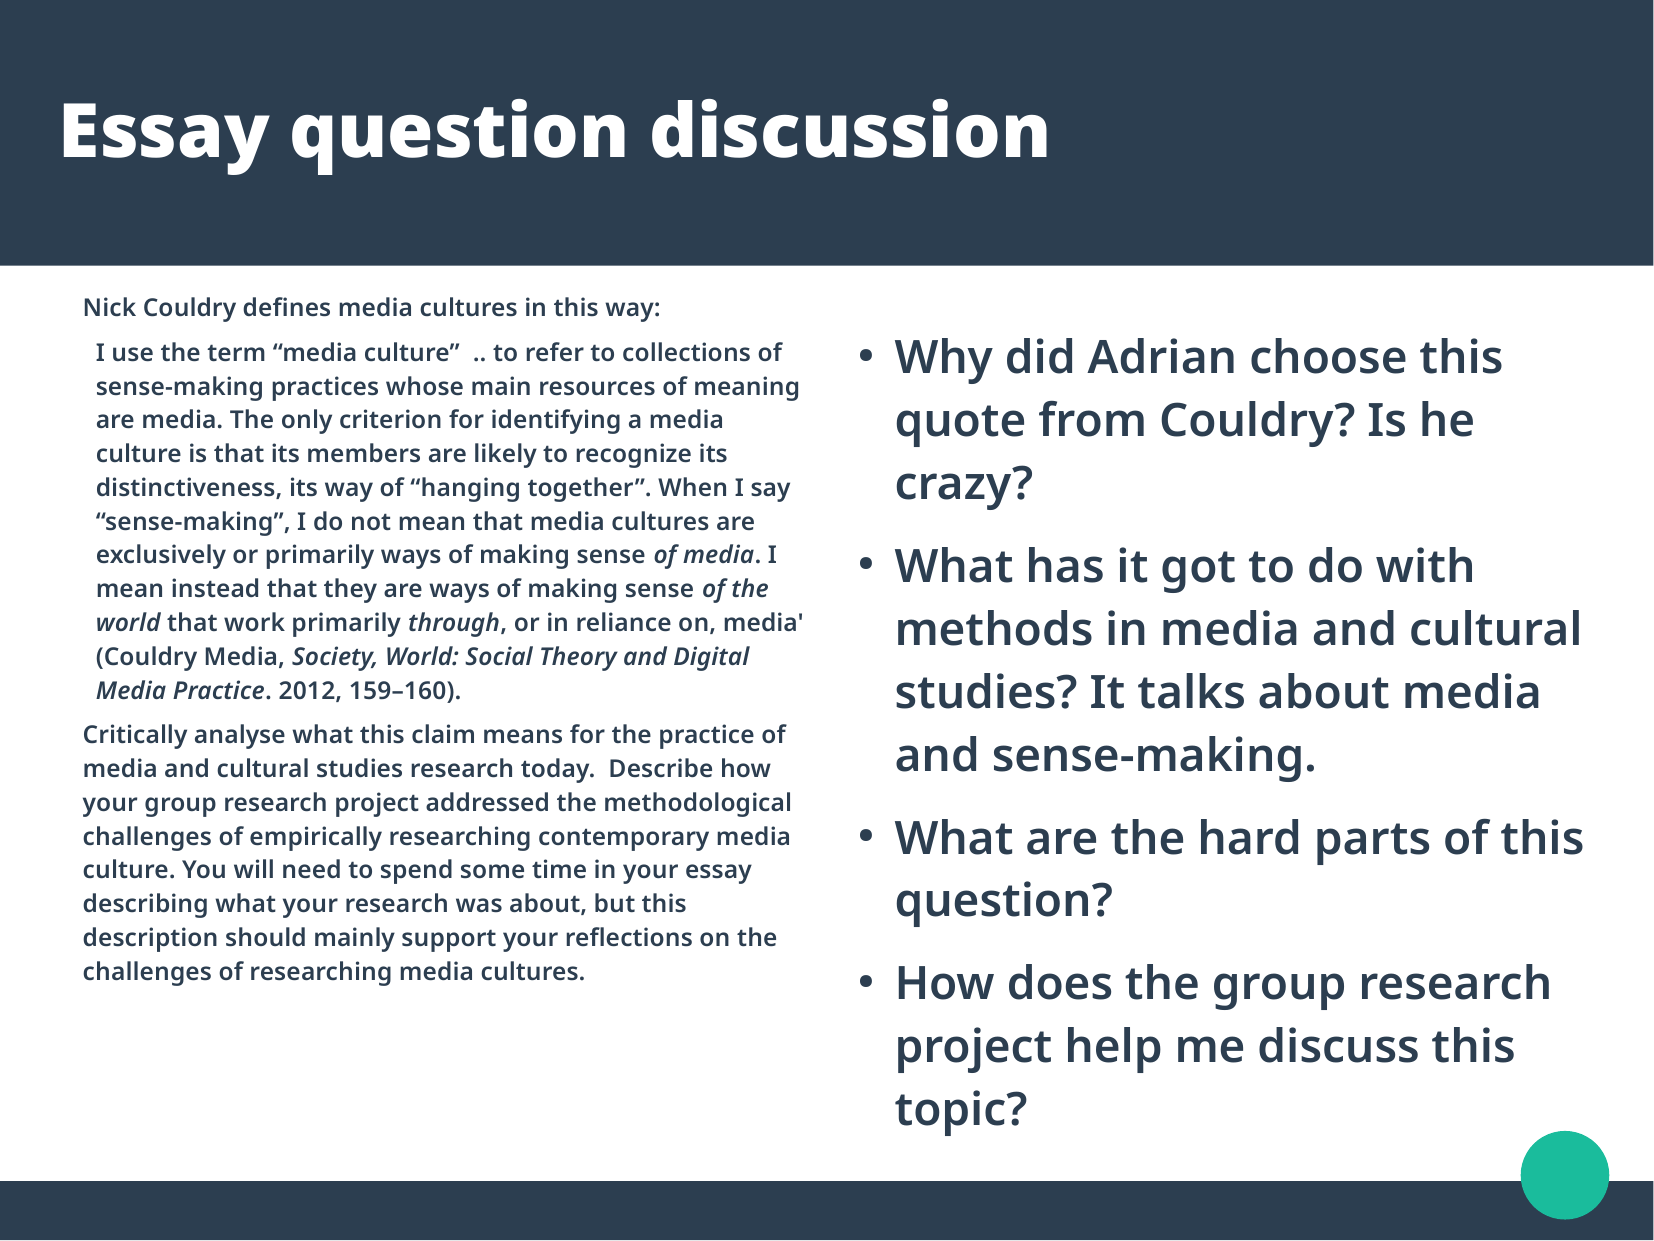

# Essay question discussion
Nick Couldry defines media cultures in this way:
I use the term “media culture” .. to refer to collections of sense-making practices whose main resources of meaning are media. The only criterion for identifying a media culture is that its members are likely to recognize its distinctiveness, its way of “hanging together”. When I say “sense-making”, I do not mean that media cultures are exclusively or primarily ways of making sense of media. I mean instead that they are ways of making sense of the world that work primarily through, or in reliance on, media' (Couldry Media, Society, World: Social Theory and Digital Media Practice. 2012, 159–160).
Critically analyse what this claim means for the practice of media and cultural studies research today. Describe how  your group research project addressed the methodological challenges of empirically researching contemporary media culture. You will need to spend some time in your essay describing what your research was about, but this description should mainly support your reflections on the challenges of researching media cultures.
Why did Adrian choose this quote from Couldry? Is he crazy?
What has it got to do with methods in media and cultural studies? It talks about media and sense-making.
What are the hard parts of this question?
How does the group research project help me discuss this topic?